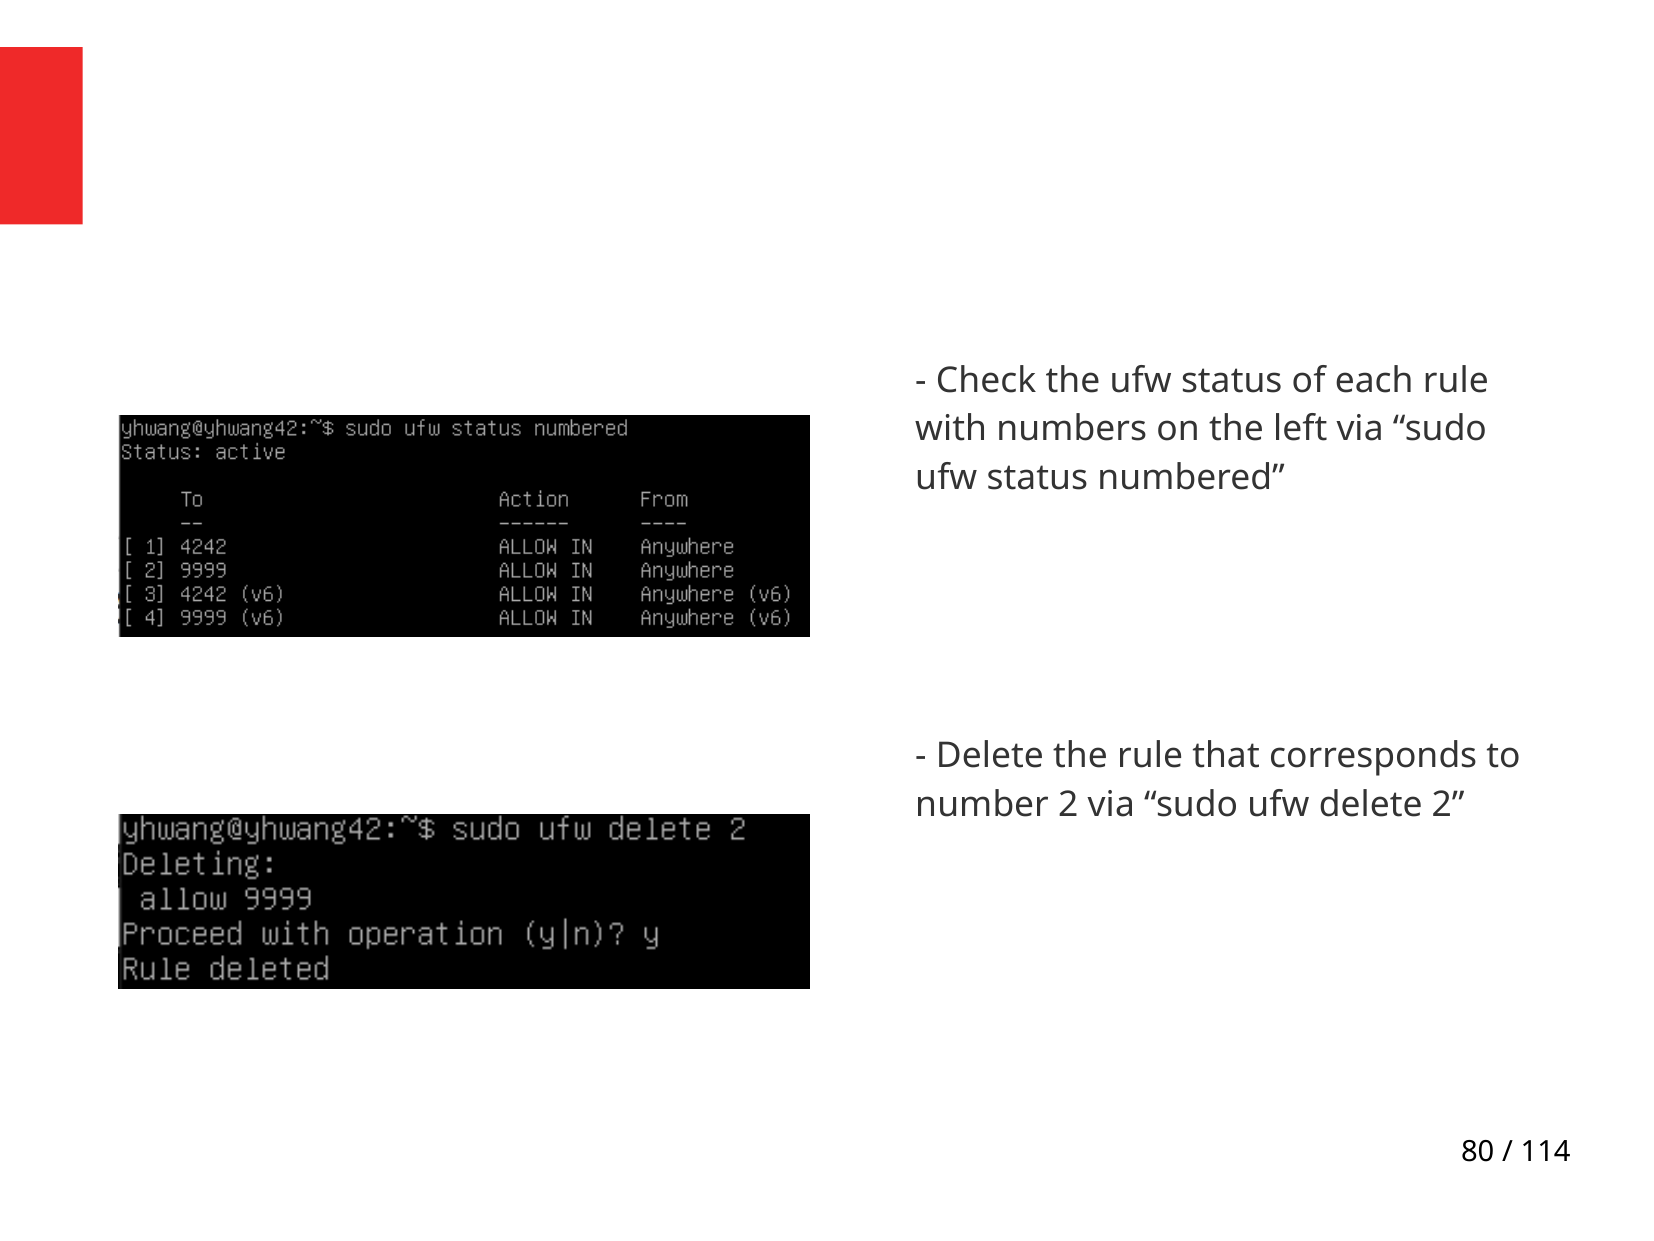

# - Check the ufw status of each rule with numbers on the left via “sudo ufw status numbered”
- Delete the rule that corresponds to number 2 via “sudo ufw delete 2”
80